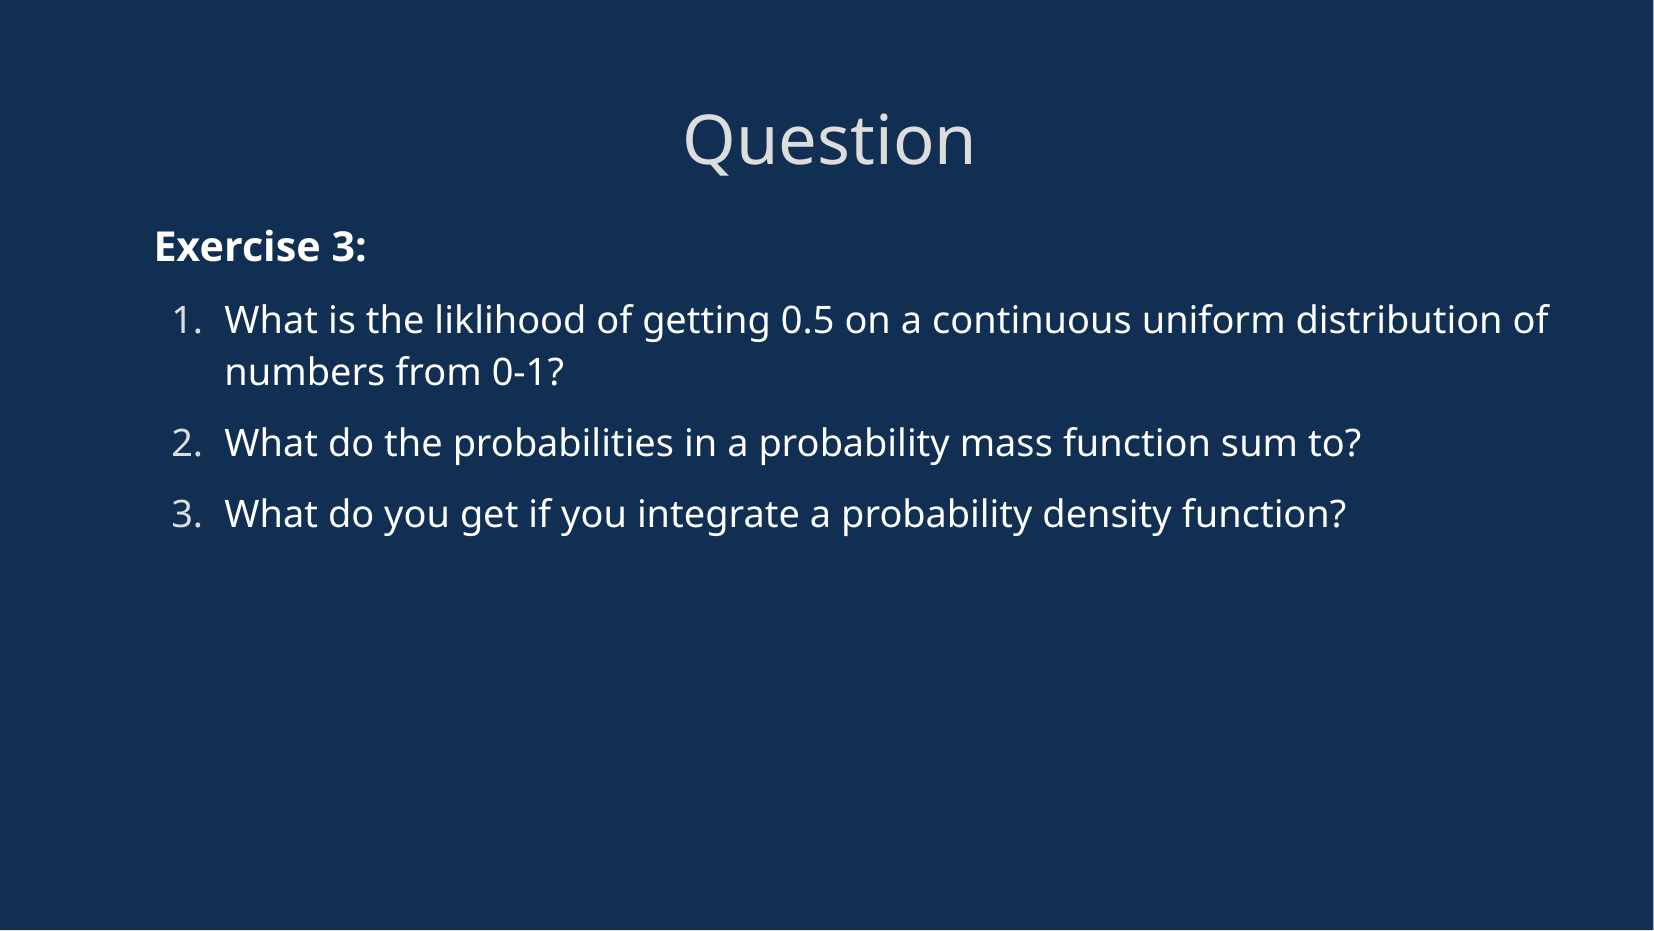

# Question
Exercise 3:
What is the liklihood of getting 0.5 on a continuous uniform distribution of numbers from 0-1?
What do the probabilities in a probability mass function sum to?
What do you get if you integrate a probability density function?